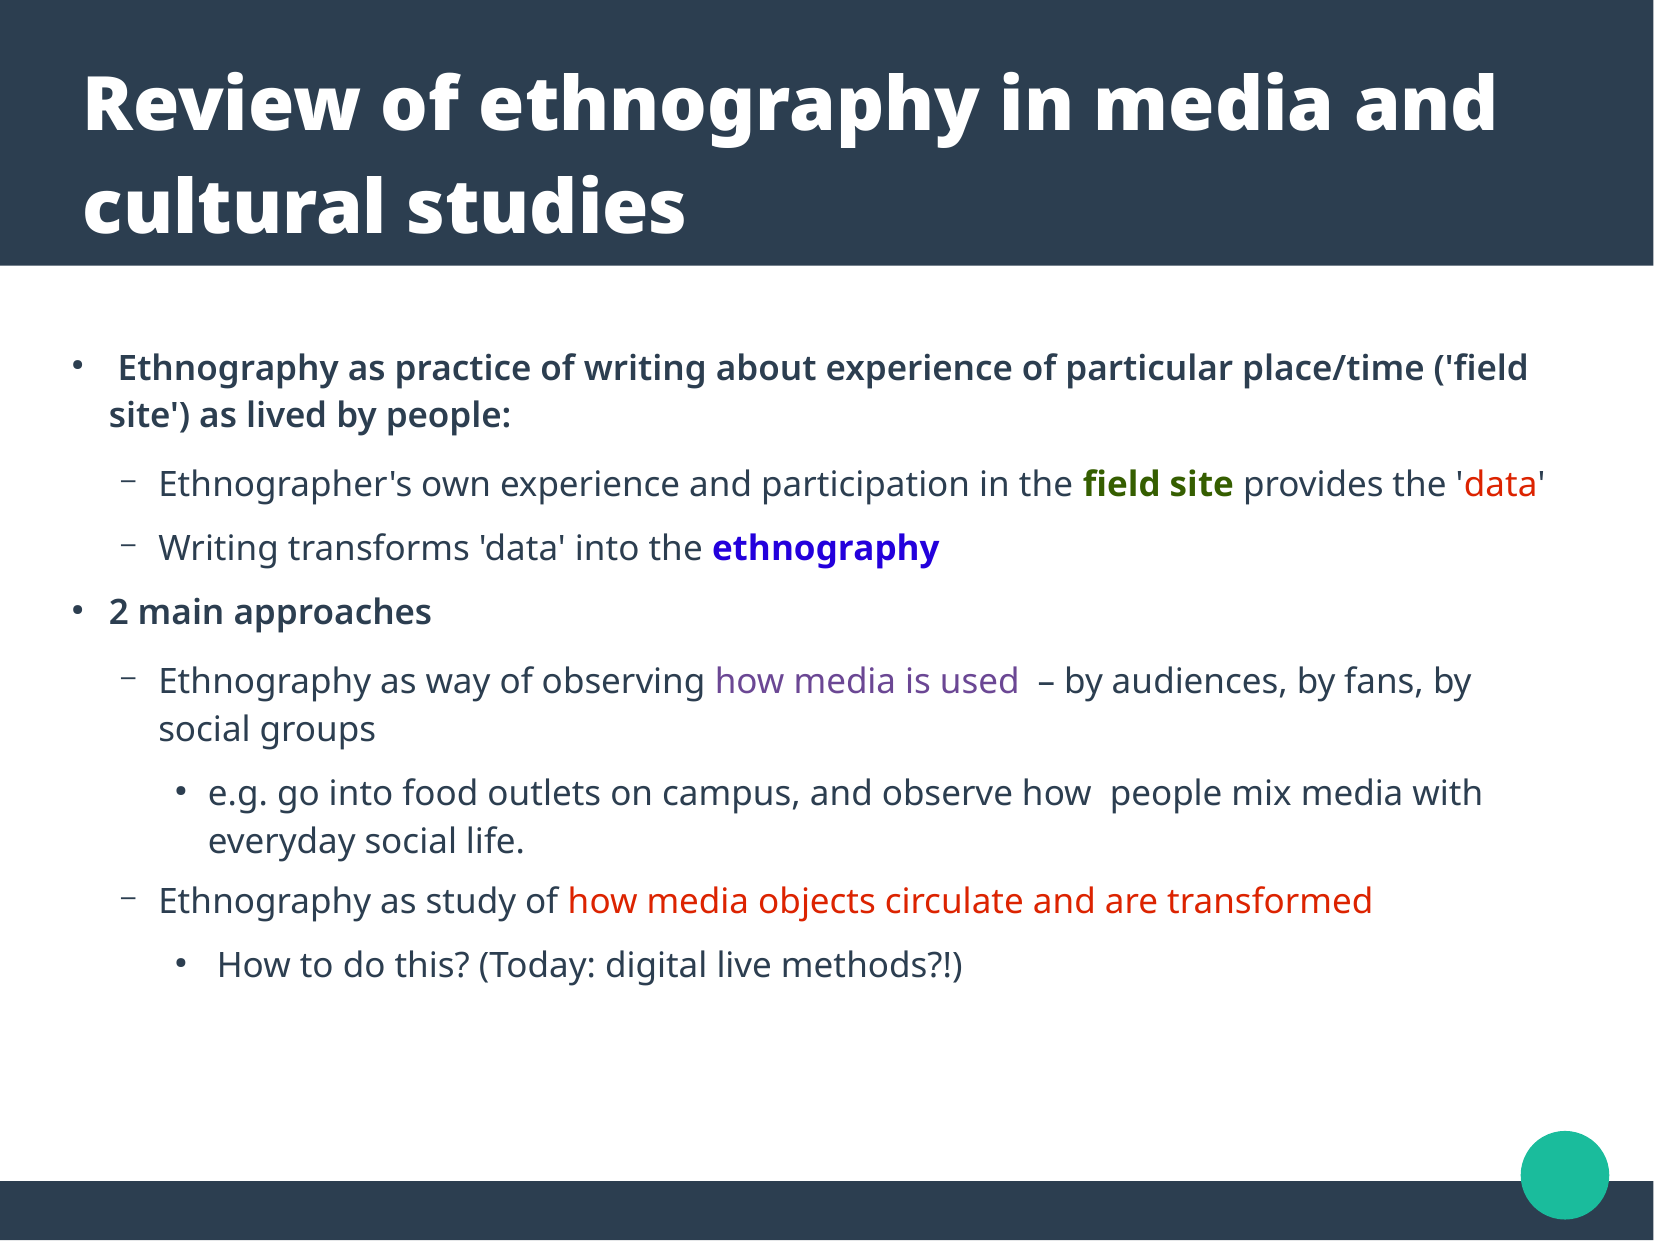

# Review of ethnography in media and cultural studies
 Ethnography as practice of writing about experience of particular place/time ('field site') as lived by people:
Ethnographer's own experience and participation in the field site provides the 'data'
Writing transforms 'data' into the ethnography
2 main approaches
Ethnography as way of observing how media is used – by audiences, by fans, by social groups
e.g. go into food outlets on campus, and observe how people mix media with everyday social life.
Ethnography as study of how media objects circulate and are transformed
 How to do this? (Today: digital live methods?!)